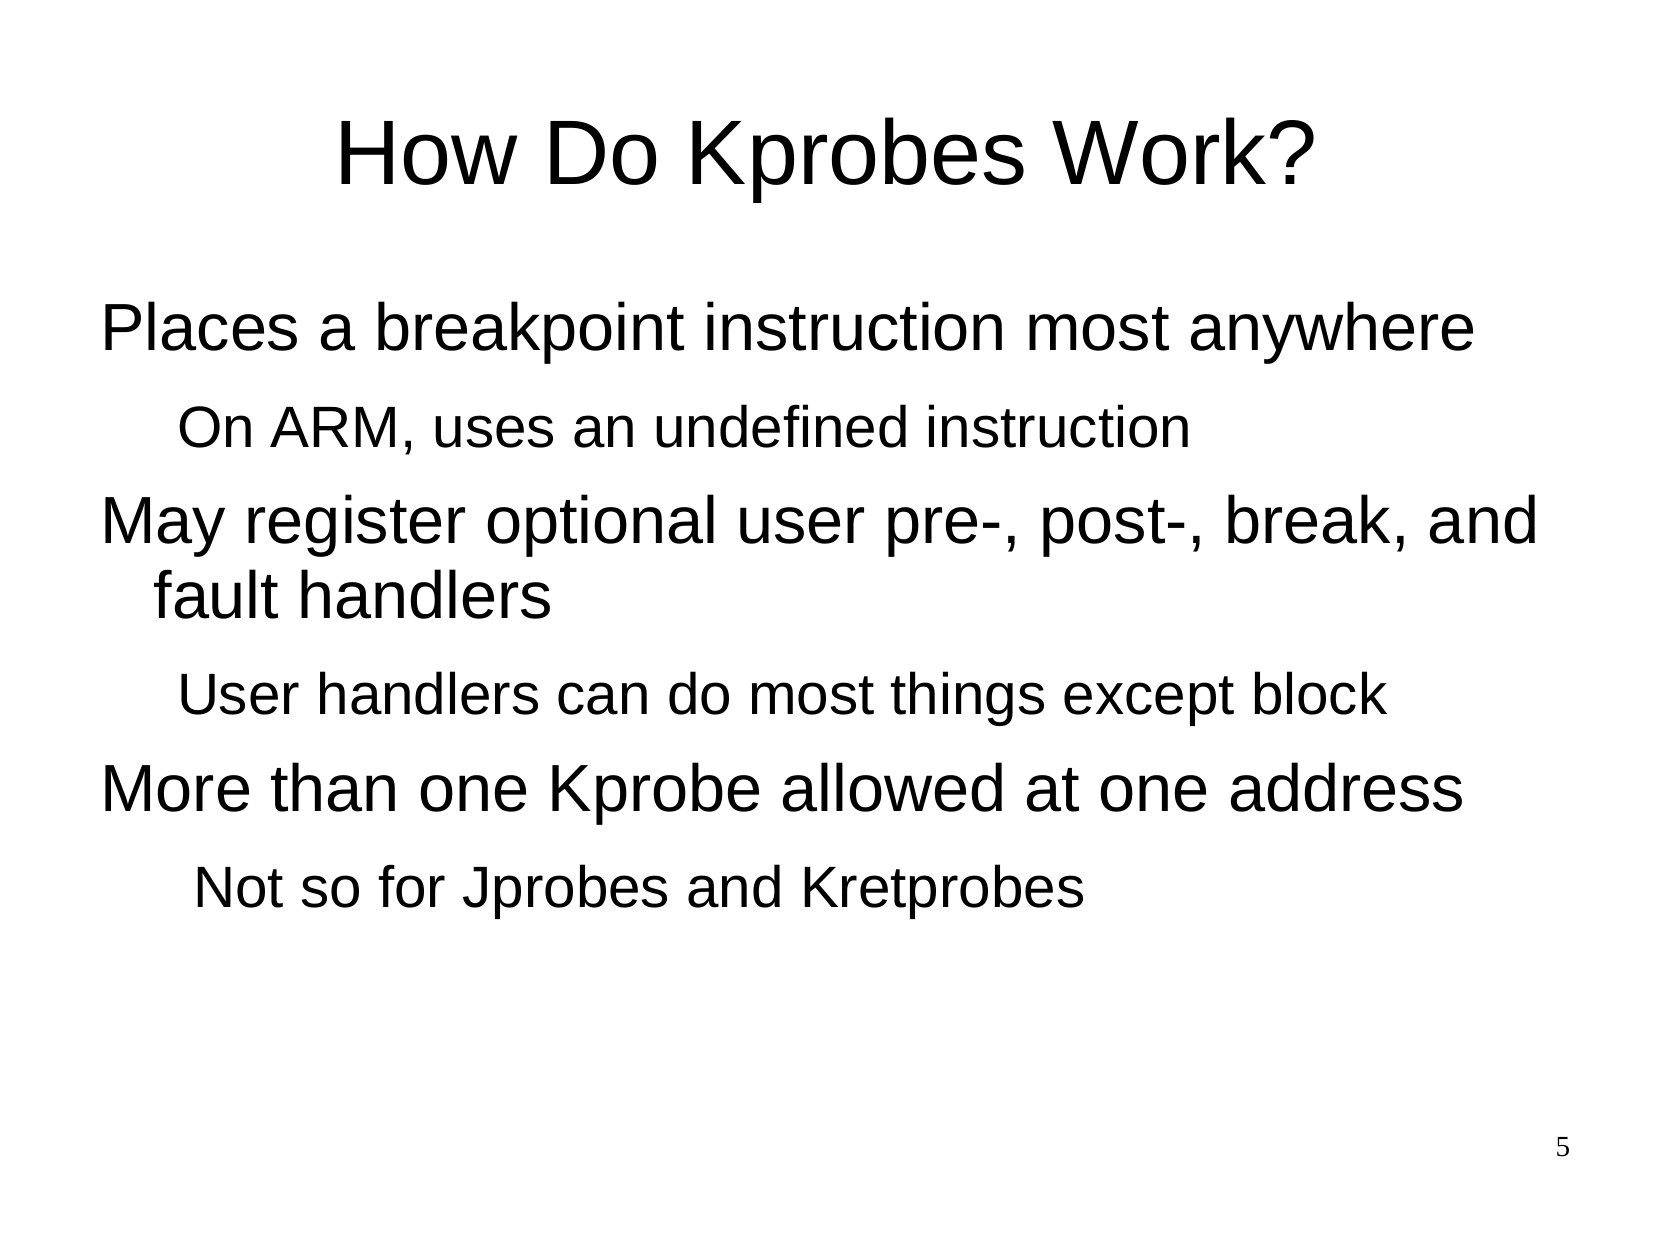

# How Do Kprobes Work?
Places a breakpoint instruction most anywhere
On ARM, uses an undefined instruction
May register optional user pre-, post-, break, and fault handlers
User handlers can do most things except block
More than one Kprobe allowed at one address
 Not so for Jprobes and Kretprobes
5